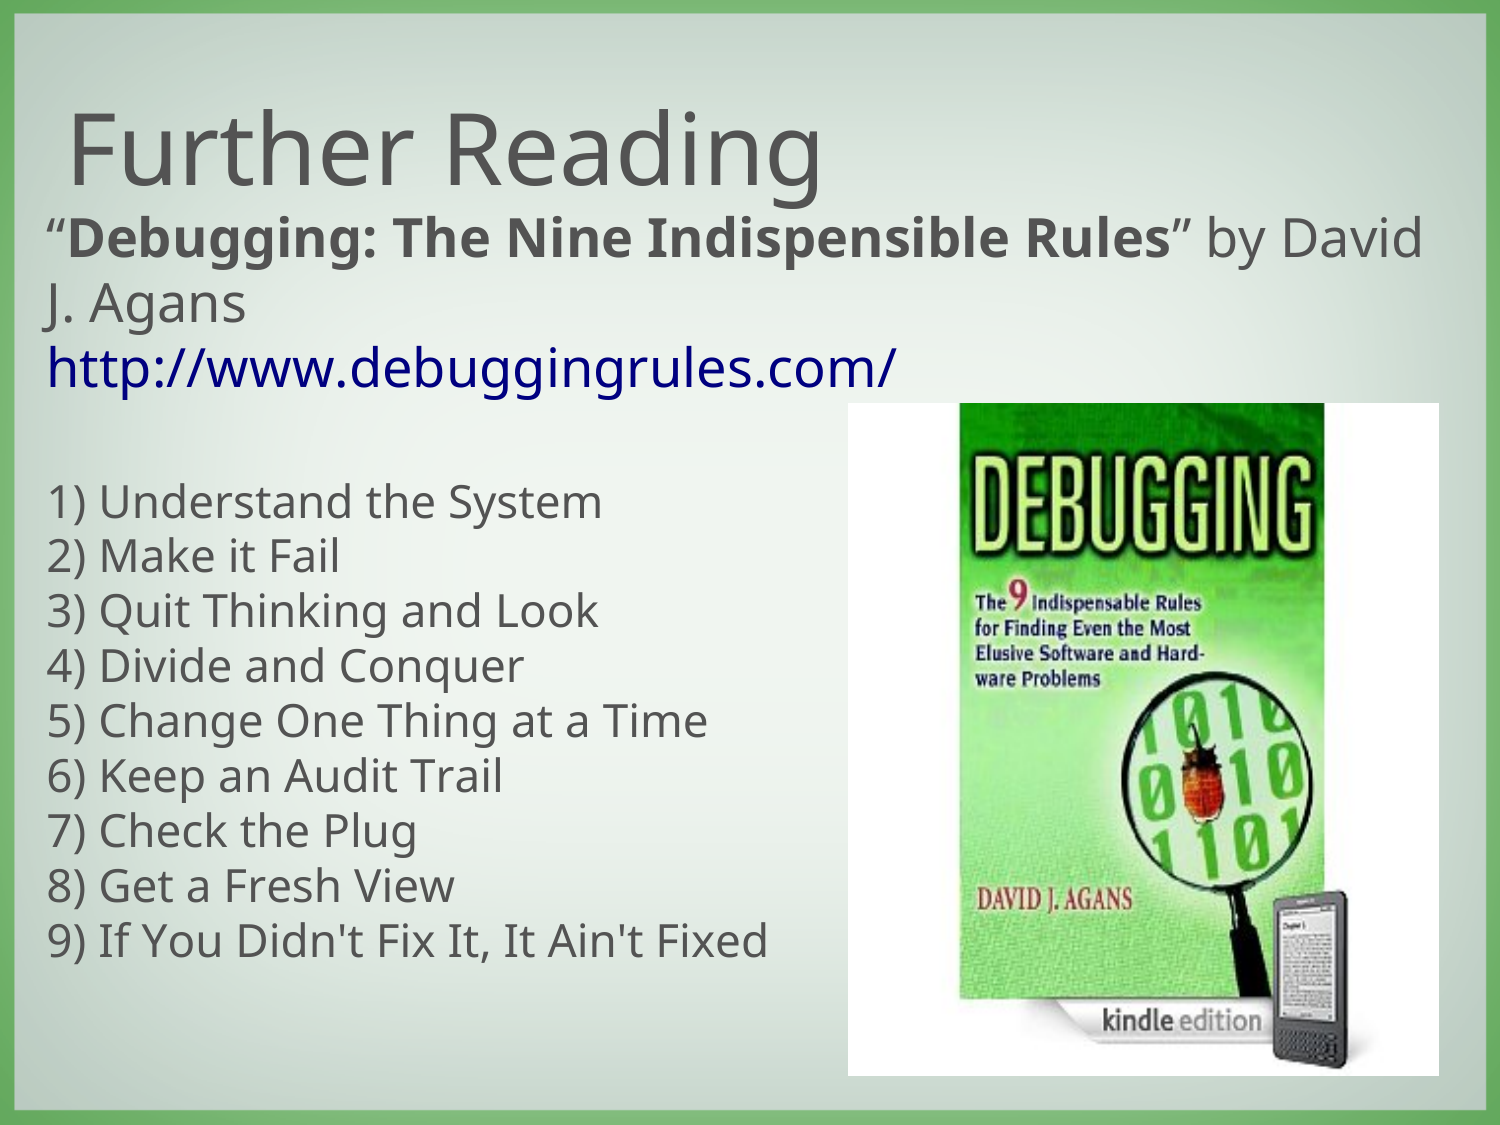

# Further Reading
“Debugging: The Nine Indispensible Rules” by David J. Agans
http://www.debuggingrules.com/
1) Understand the System
2) Make it Fail
3) Quit Thinking and Look
4) Divide and Conquer
5) Change One Thing at a Time
6) Keep an Audit Trail
7) Check the Plug
8) Get a Fresh View
9) If You Didn't Fix It, It Ain't Fixed